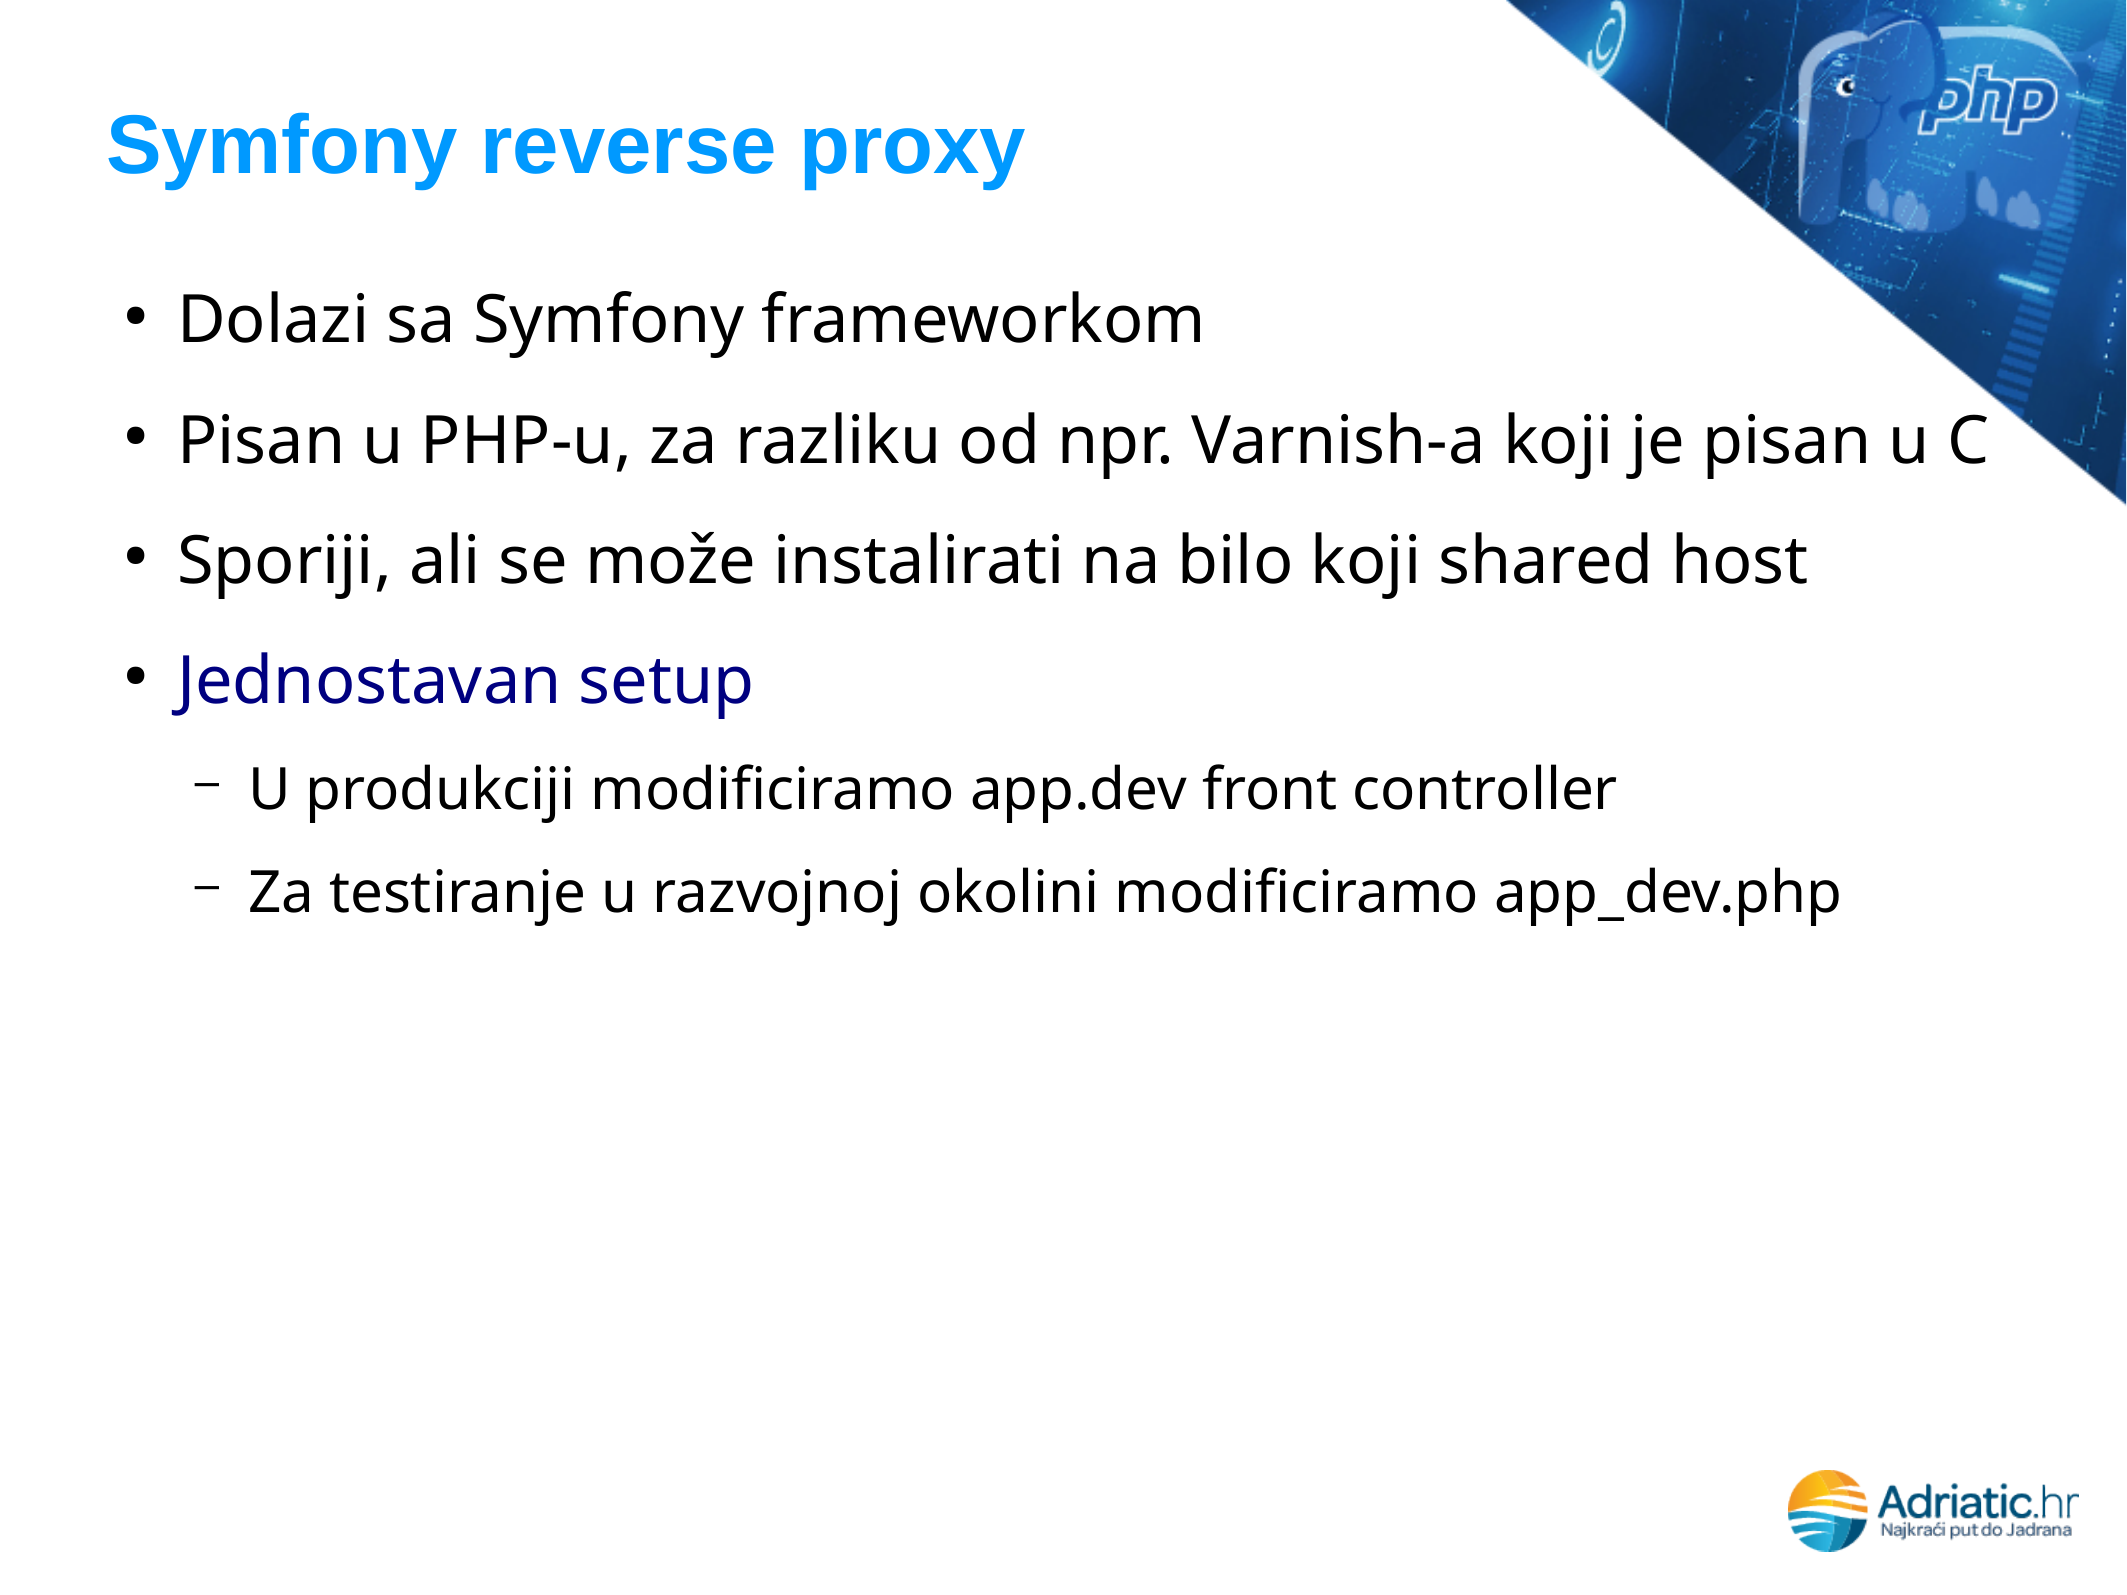

# Symfony reverse proxy
Dolazi sa Symfony frameworkom
Pisan u PHP-u, za razliku od npr. Varnish-a koji je pisan u C
Sporiji, ali se može instalirati na bilo koji shared host
Jednostavan setup
U produkciji modificiramo app.dev front controller
Za testiranje u razvojnoj okolini modificiramo app_dev.php